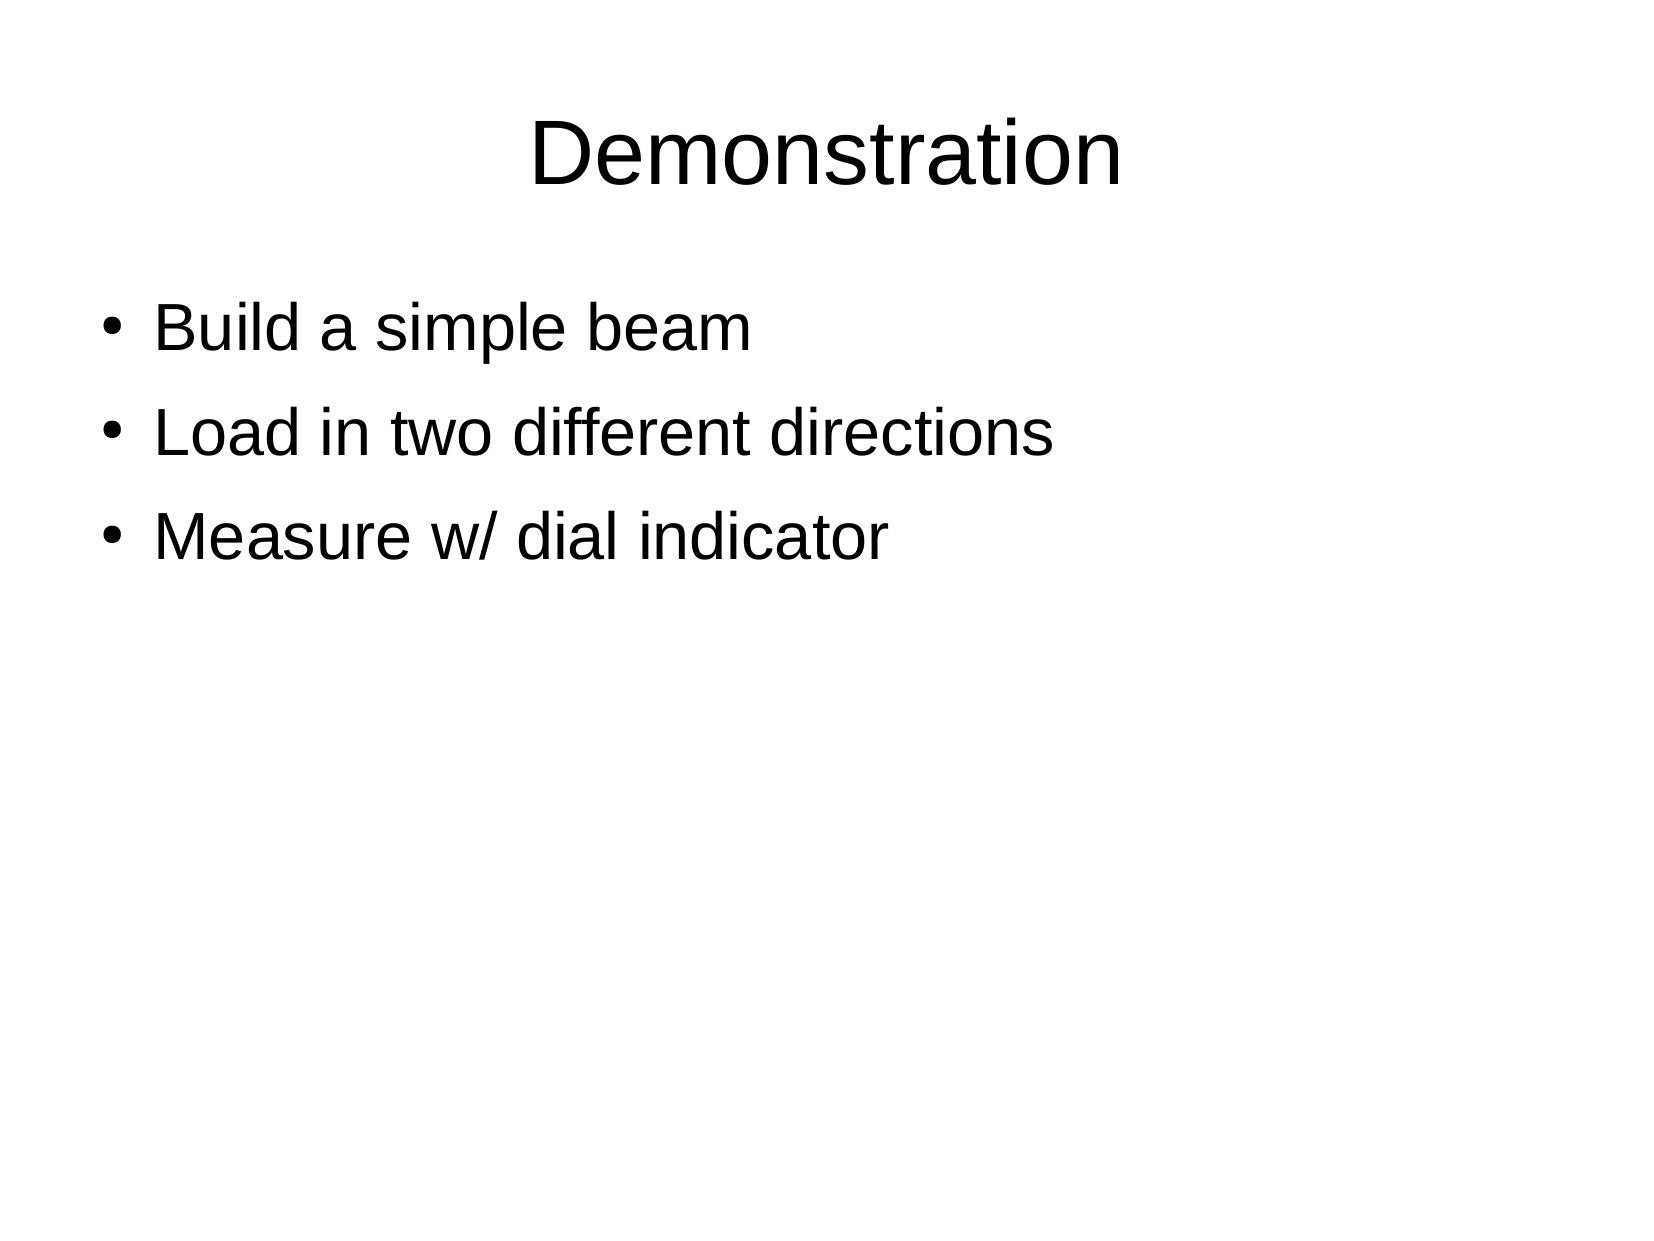

# Demonstration
Build a simple beam
Load in two different directions
Measure w/ dial indicator